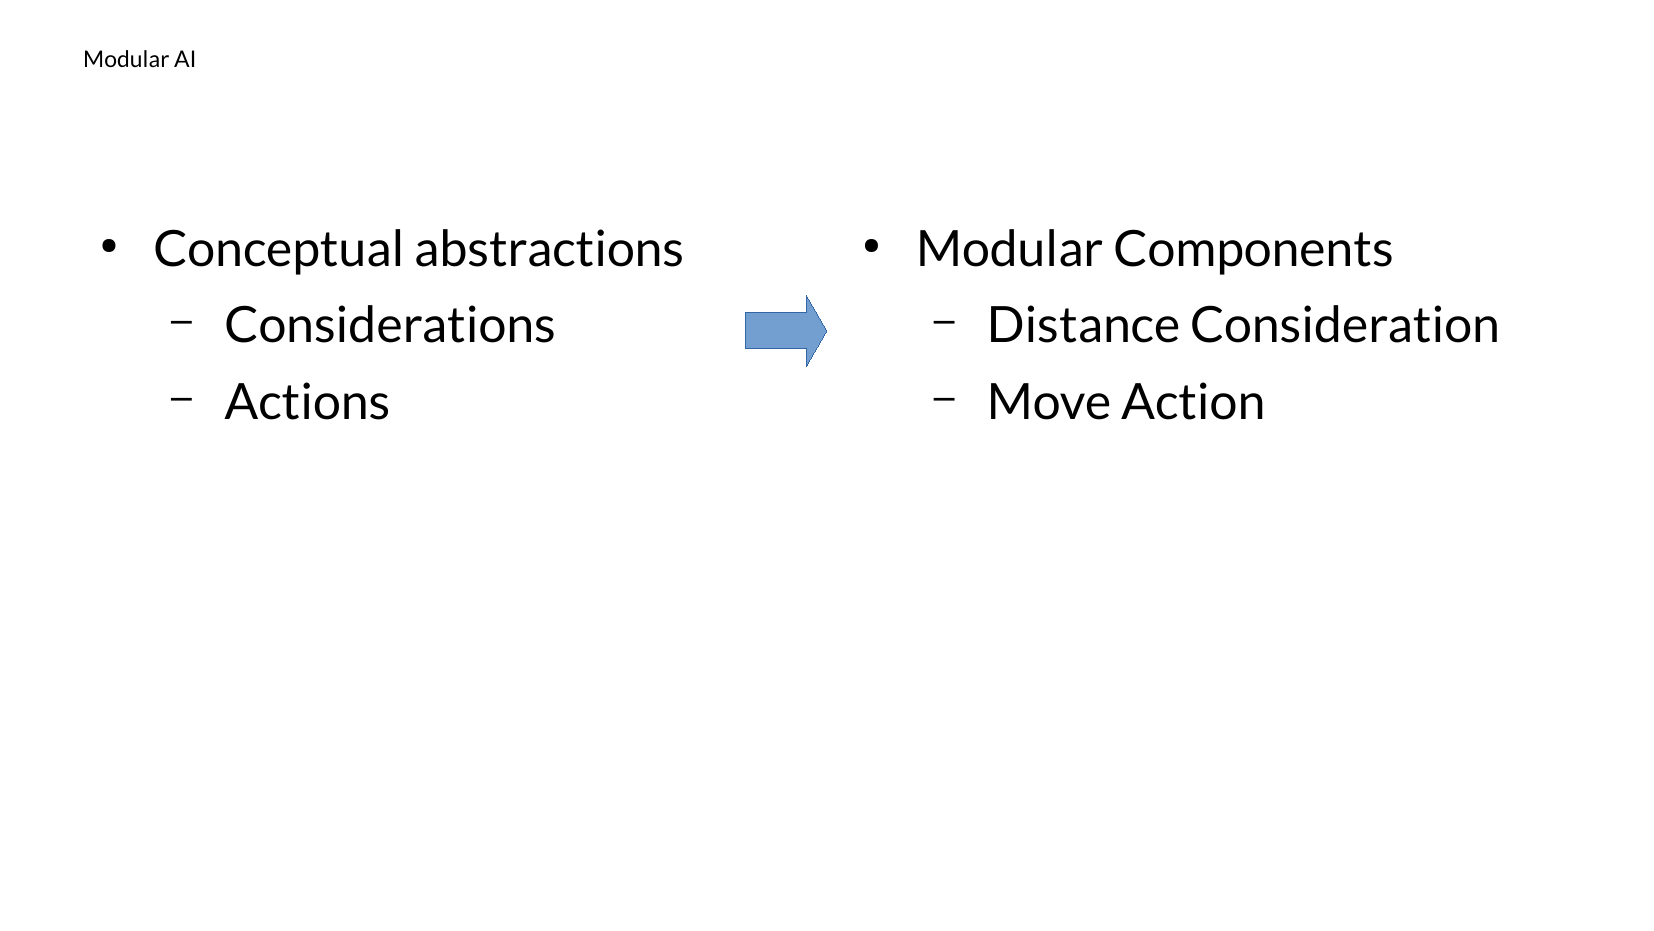

# Modular AI
Conceptual abstractions
Considerations
Actions
Modular Components
Distance Consideration
Move Action